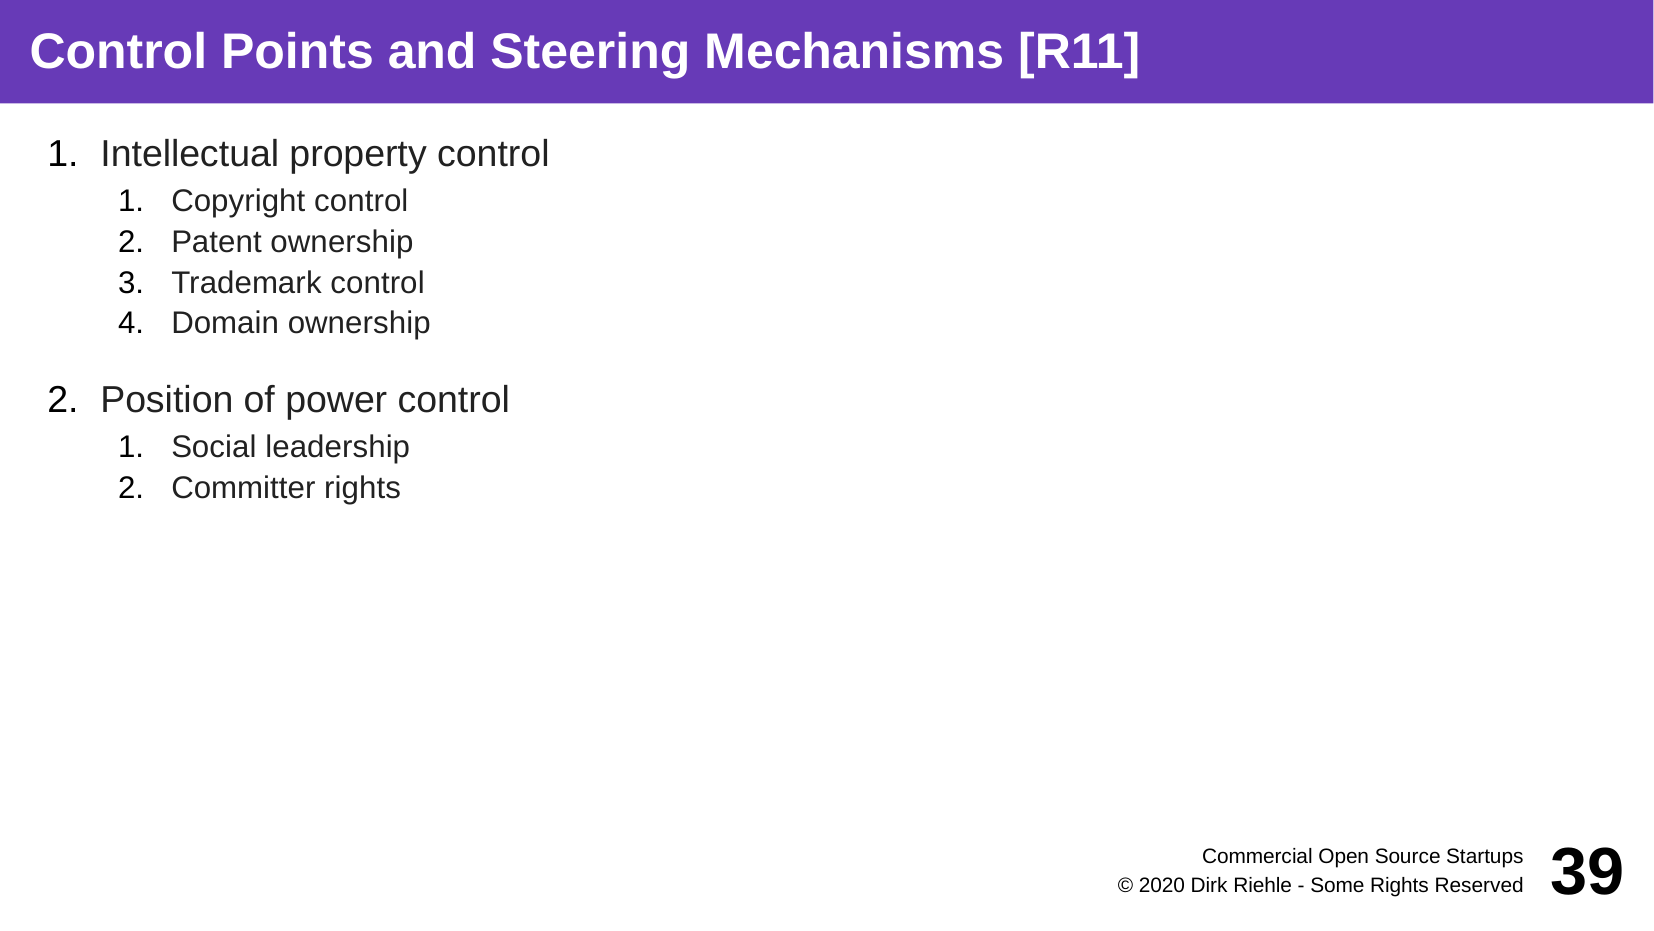

# Control Points and Steering Mechanisms [R11]
Intellectual property control
Copyright control
Patent ownership
Trademark control
Domain ownership
Position of power control
Social leadership
Committer rights
Commercial Open Source Startups
39
© 2020 Dirk Riehle - Some Rights Reserved